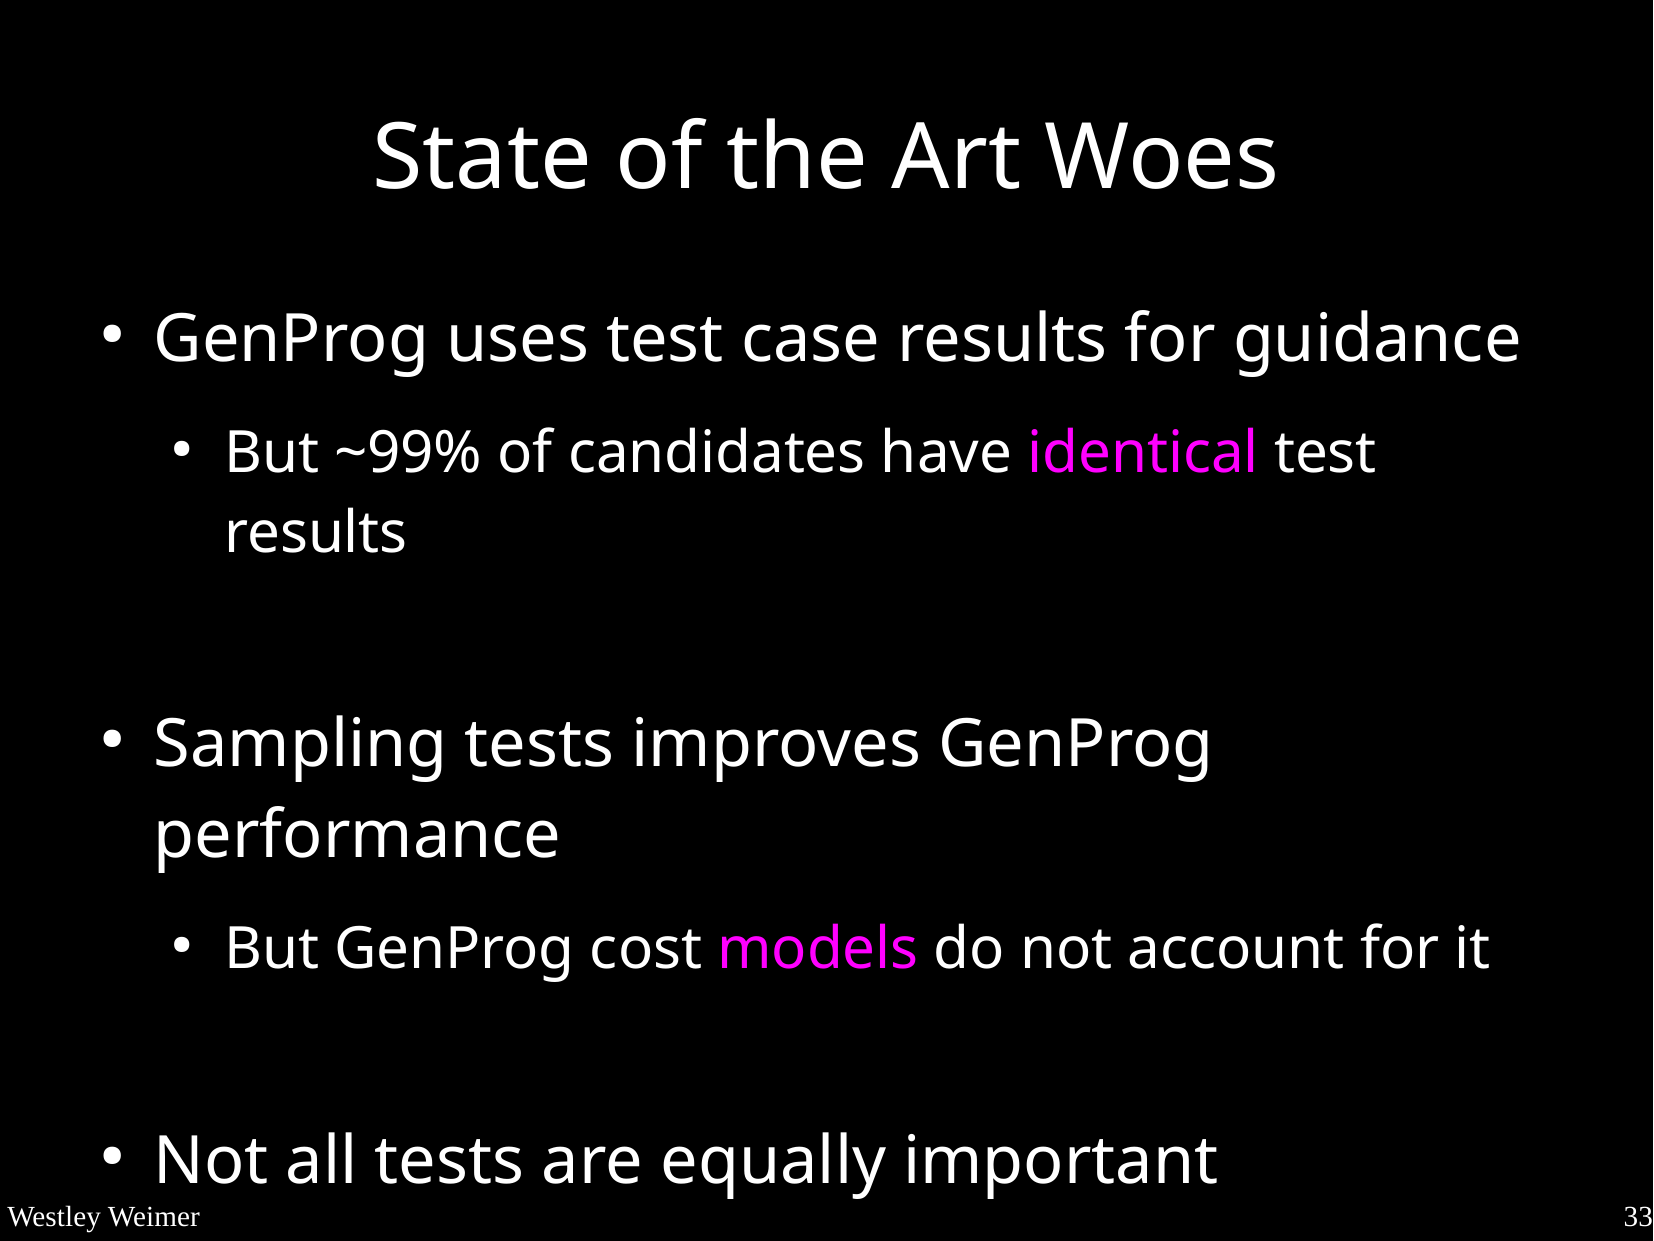

# State of the Art Woes
GenProg uses test case results for guidance
But ~99% of candidates have identical test results
Sampling tests improves GenProg performance
But GenProg cost models do not account for it
Not all tests are equally important
But we could not learn a better weighting
33